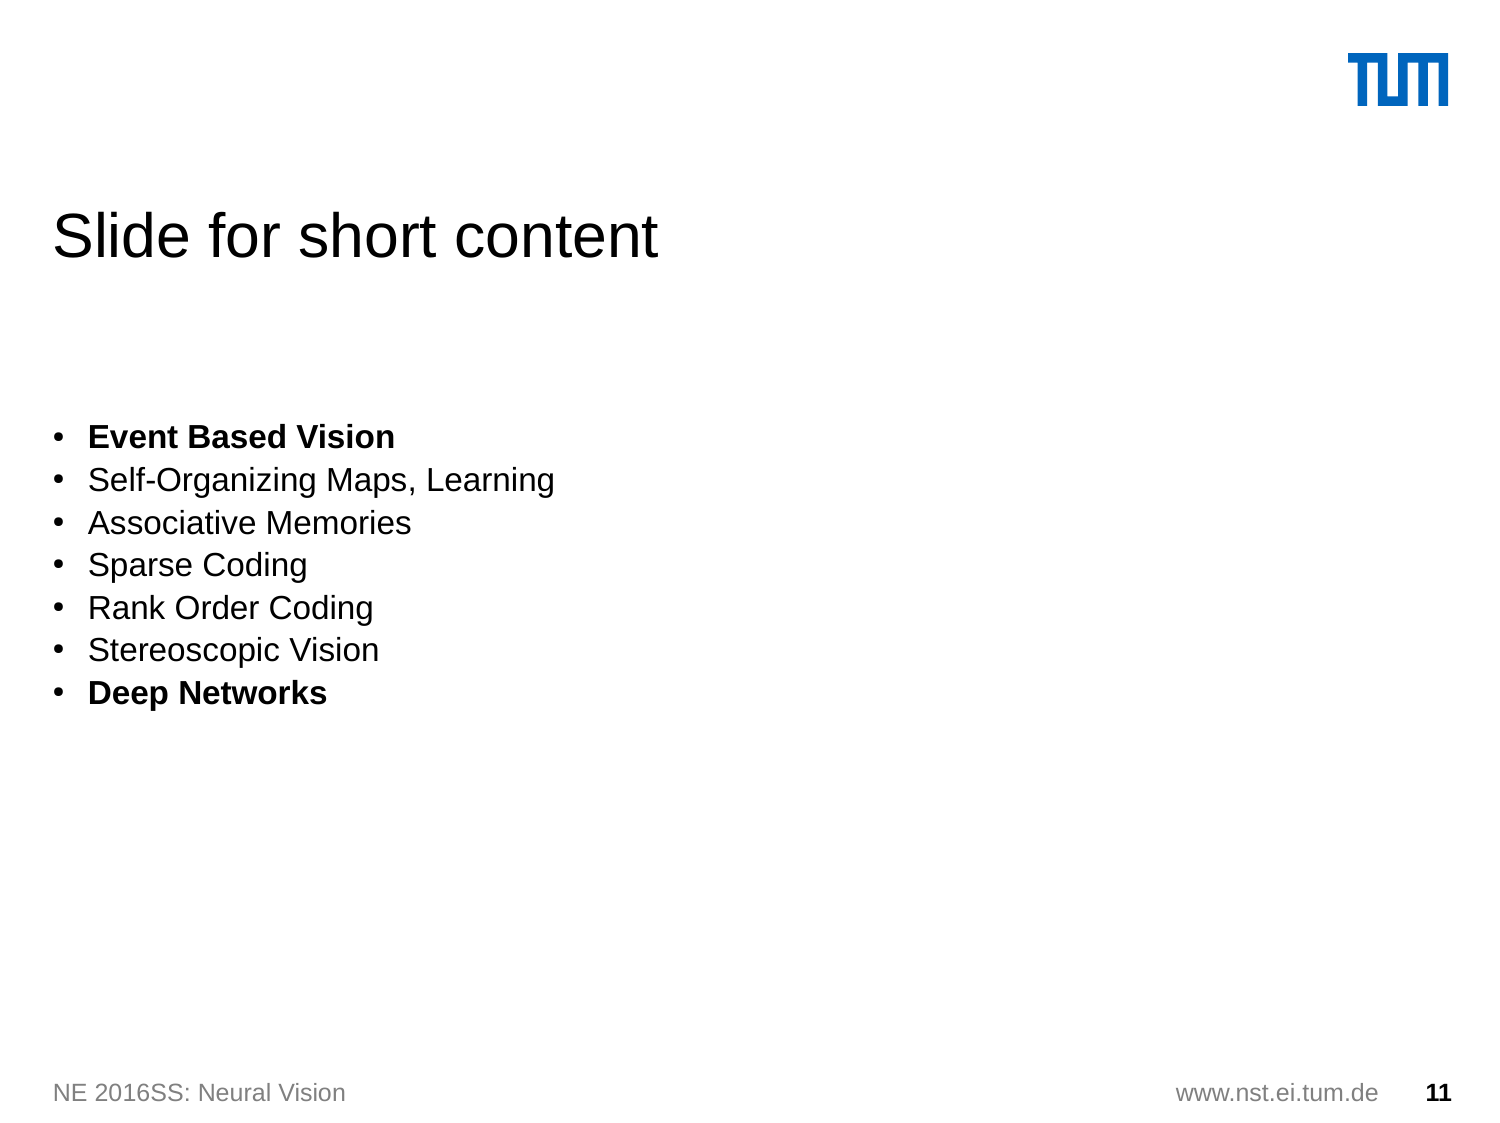

# Slide for short content
Event Based Vision
Self-Organizing Maps, Learning
Associative Memories
Sparse Coding
Rank Order Coding
Stereoscopic Vision
Deep Networks